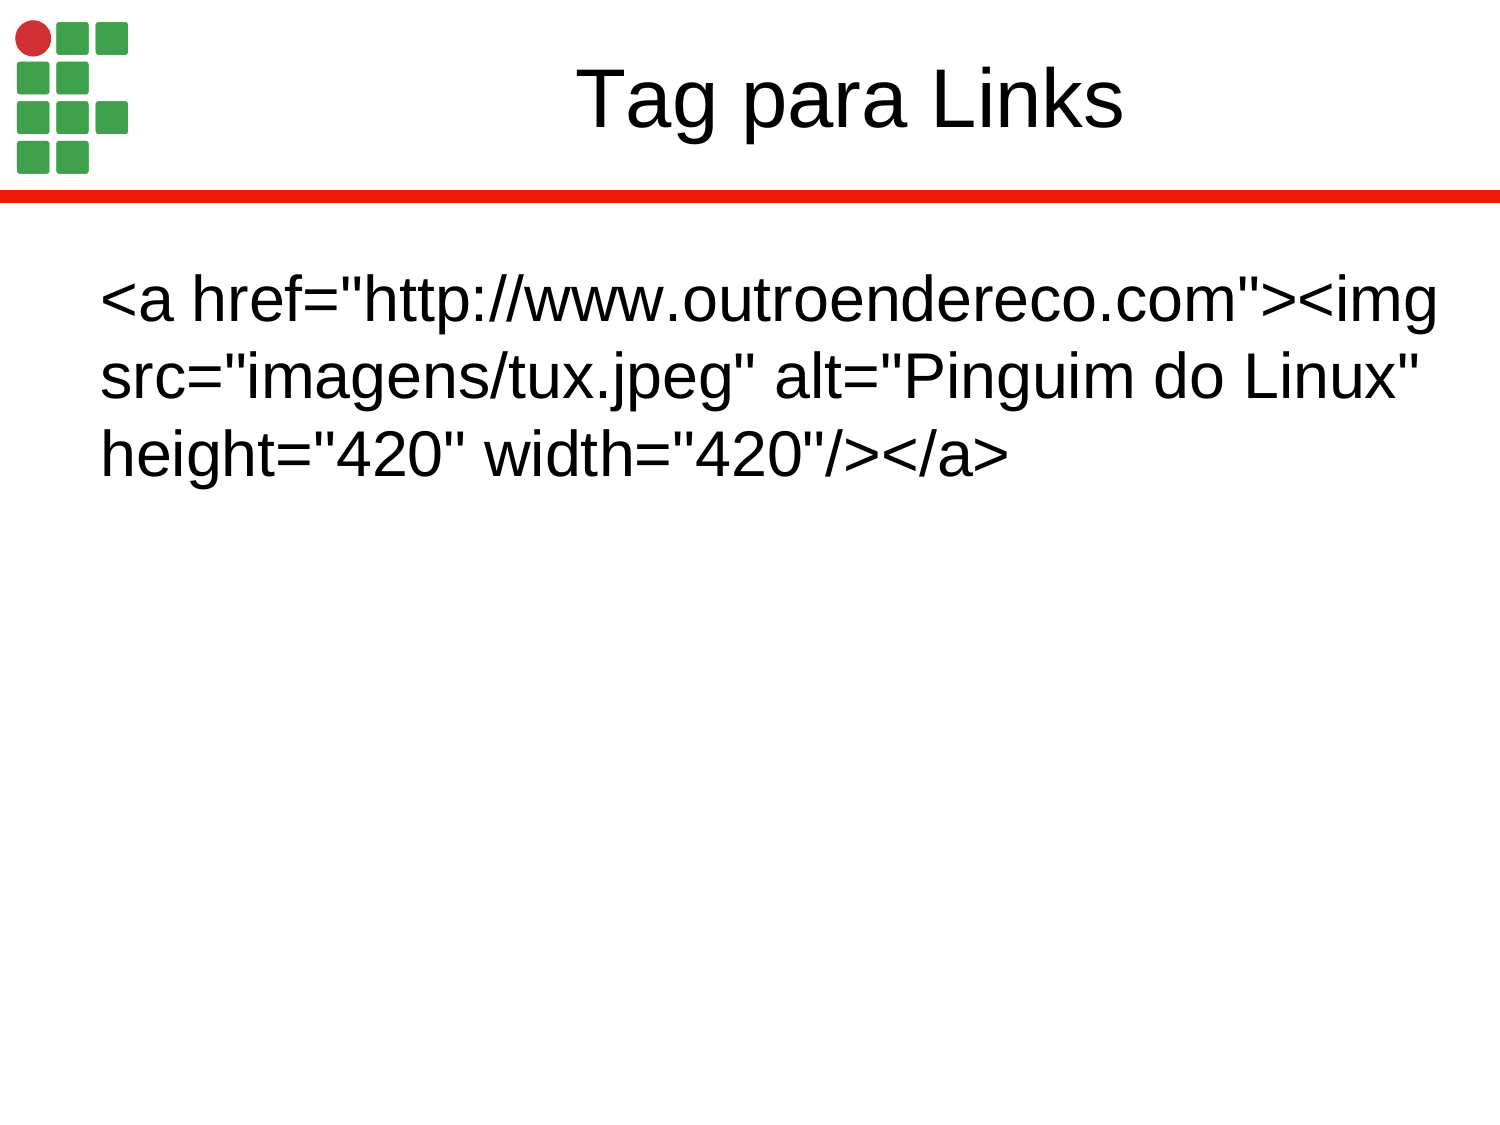

# Tag para Links
<a href="http://www.outroendereco.com"><img src="imagens/tux.jpeg" alt="Pinguim do Linux" height="420" width="420"/></a>